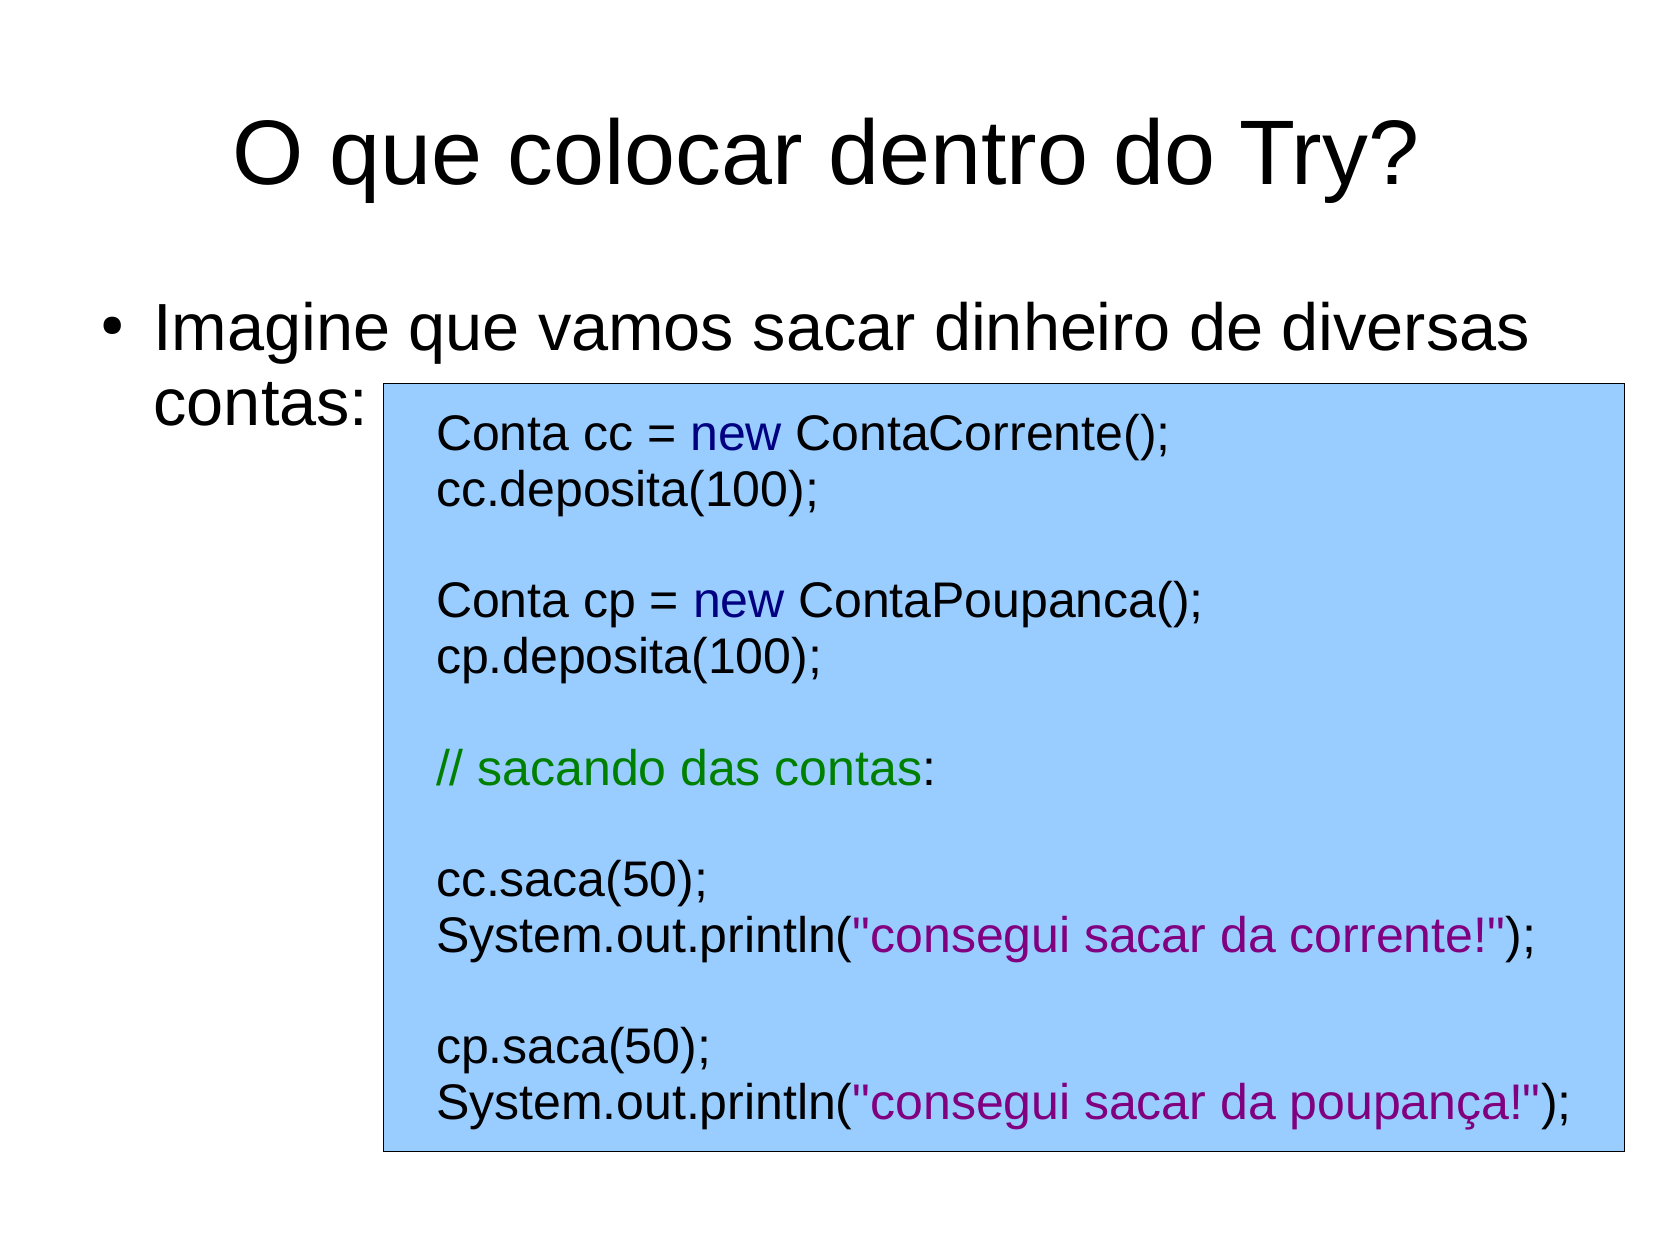

# O que colocar dentro do Try?
Imagine que vamos sacar dinheiro de diversas contas:
Conta cc = new ContaCorrente();
cc.deposita(100);
Conta cp = new ContaPoupanca();
cp.deposita(100);
// sacando das contas:
cc.saca(50);
System.out.println("consegui sacar da corrente!");
cp.saca(50);
System.out.println("consegui sacar da poupança!");